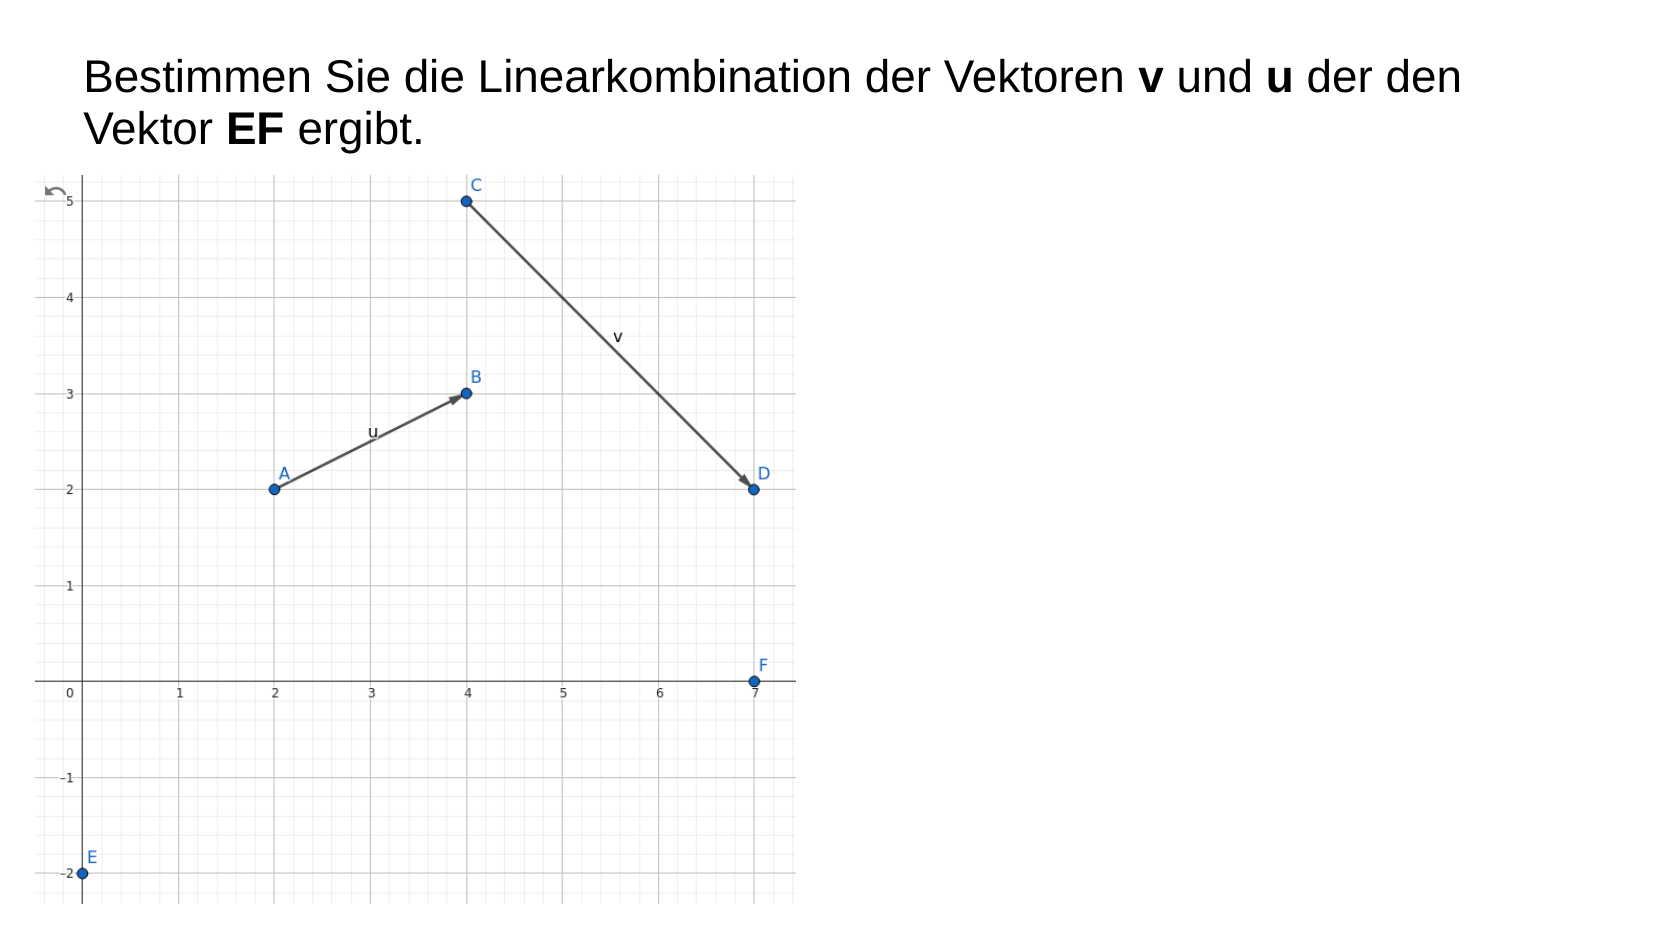

Bestimmen Sie die Linearkombination der Vektoren v und u der den Vektor EF ergibt.